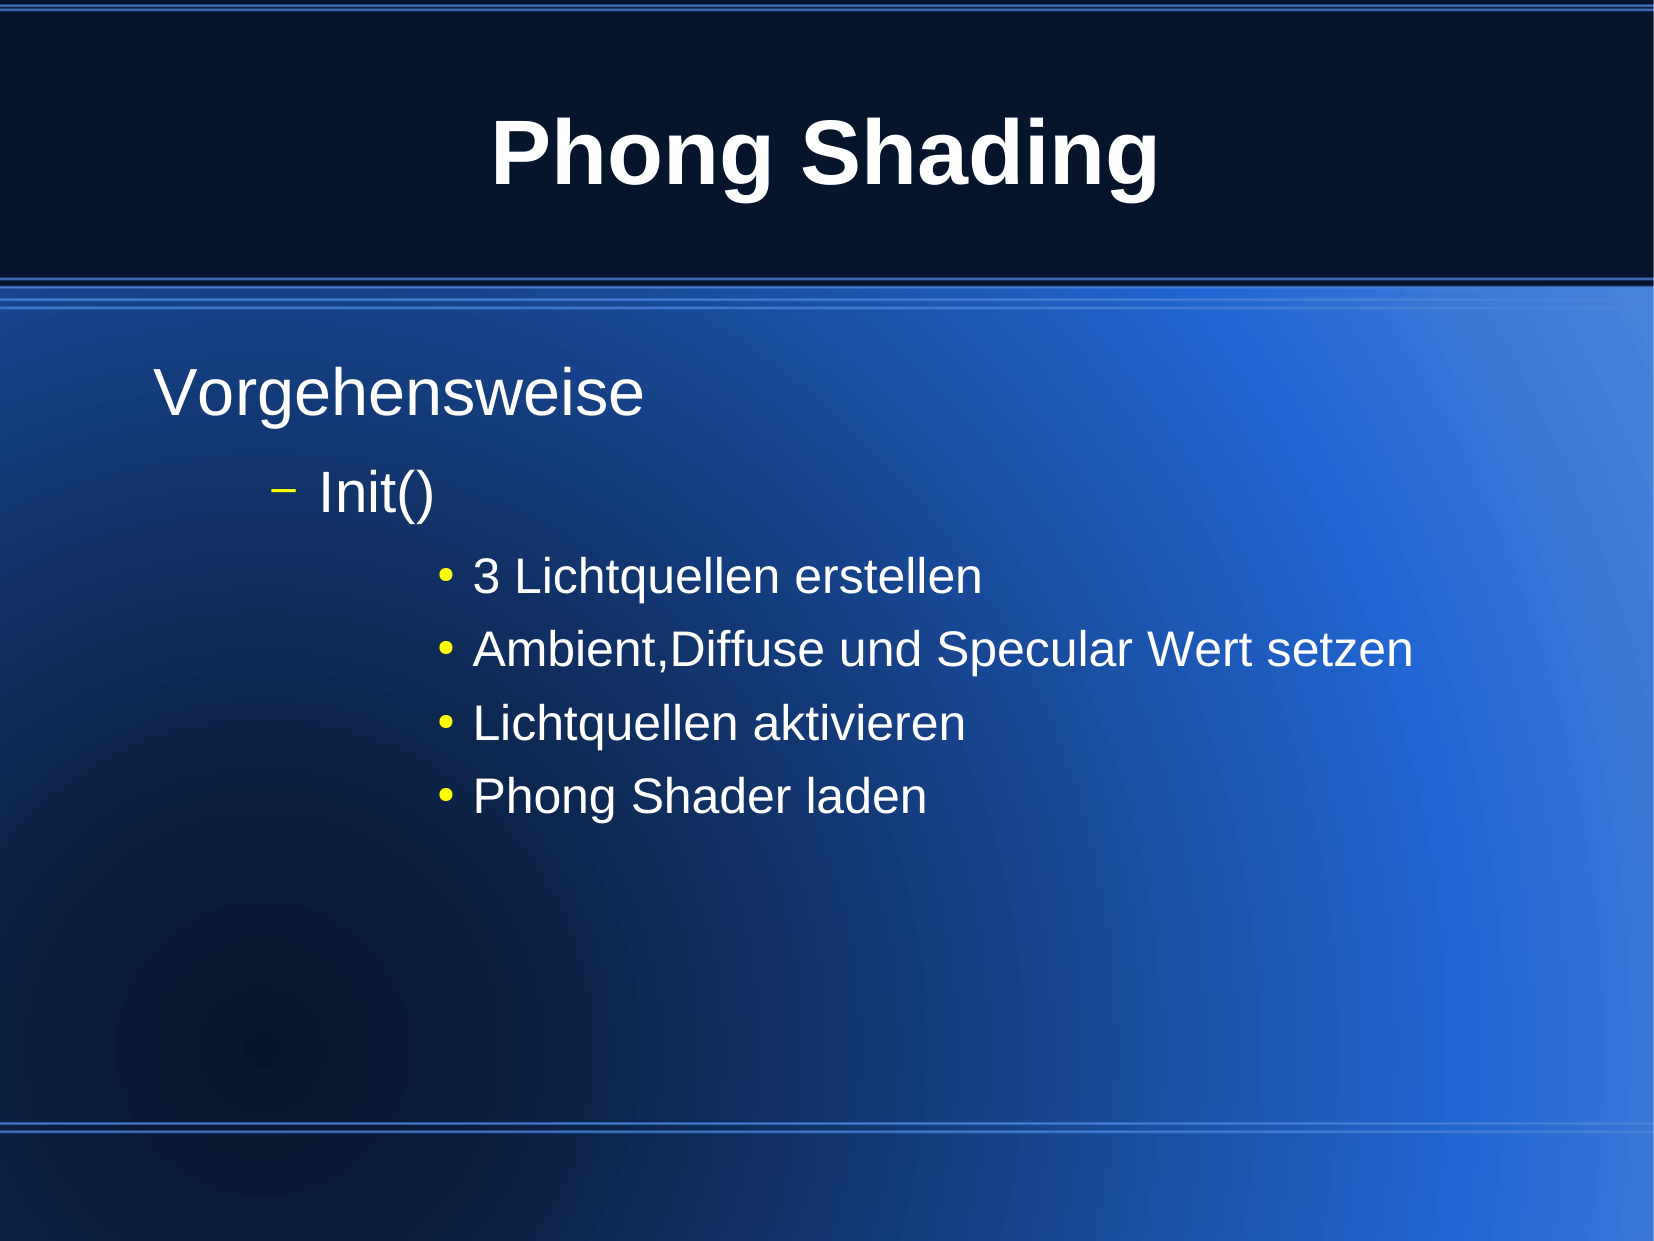

# Phong Shading
Vorgehensweise
Init()
3 Lichtquellen erstellen
Ambient,Diffuse und Specular Wert setzen
Lichtquellen aktivieren
Phong Shader laden